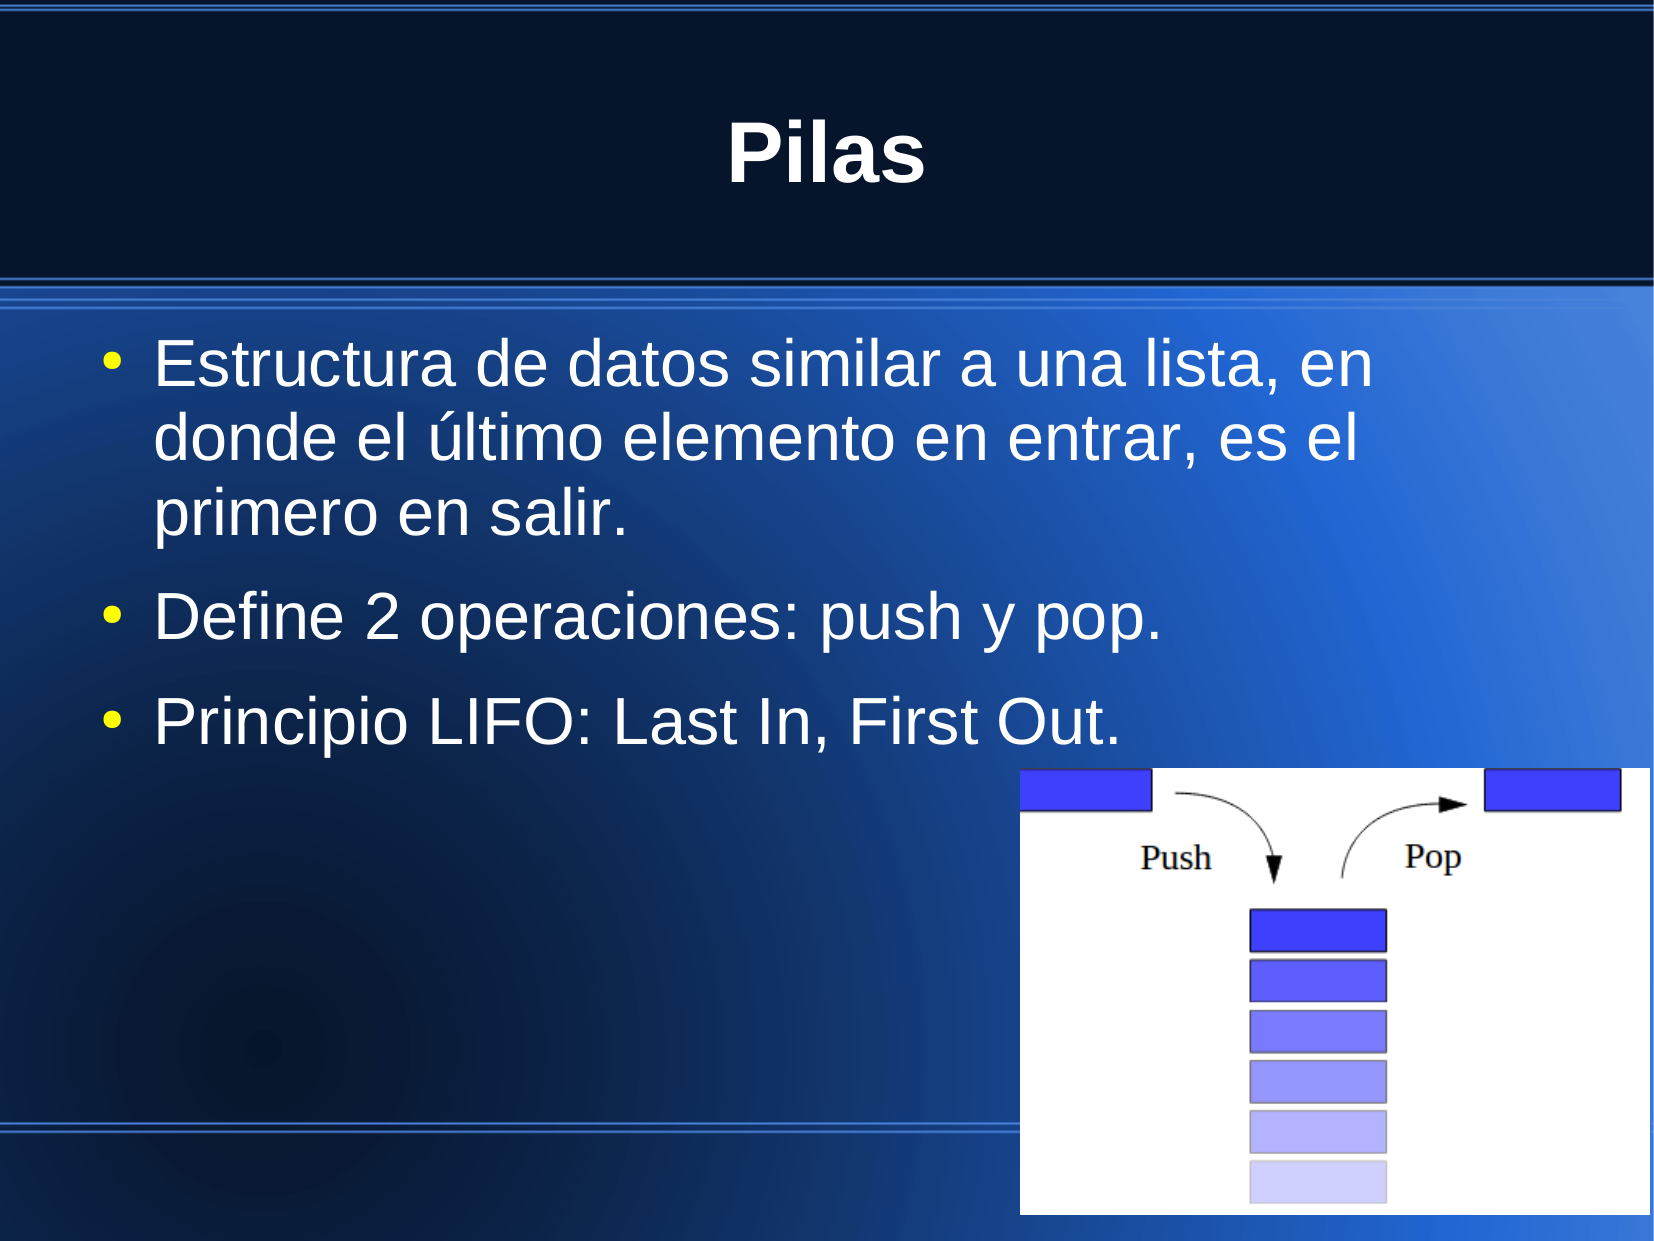

# Pilas
Estructura de datos similar a una lista, en donde el último elemento en entrar, es el primero en salir.
Define 2 operaciones: push y pop.
Principio LIFO: Last In, First Out.